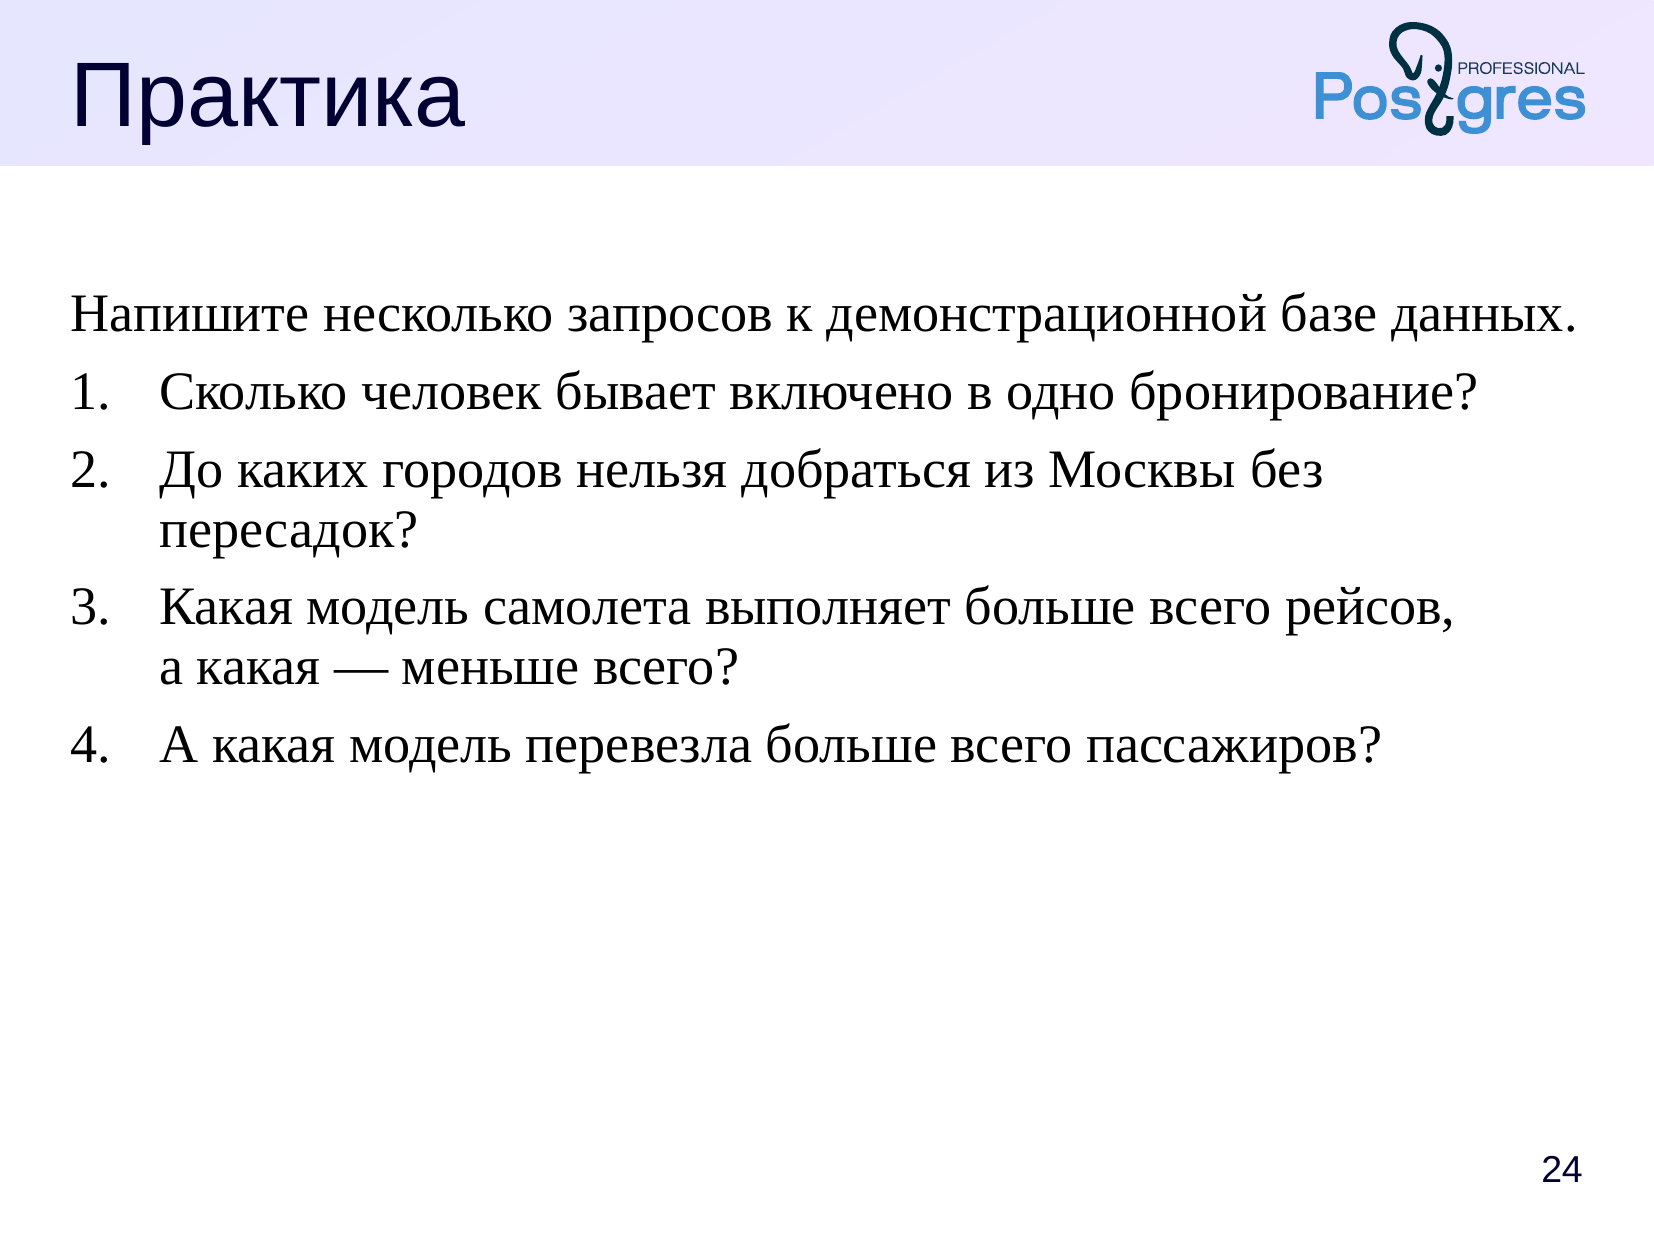

# Практика
Напишите несколько запросов к демонстрационной базе данных.
Сколько человек бывает включено в одно бронирование?
До каких городов нельзя добраться из Москвы без пересадок?
Какая модель самолета выполняет больше всего рейсов,
а какая — меньше всего?
А какая модель перевезла больше всего пассажиров?